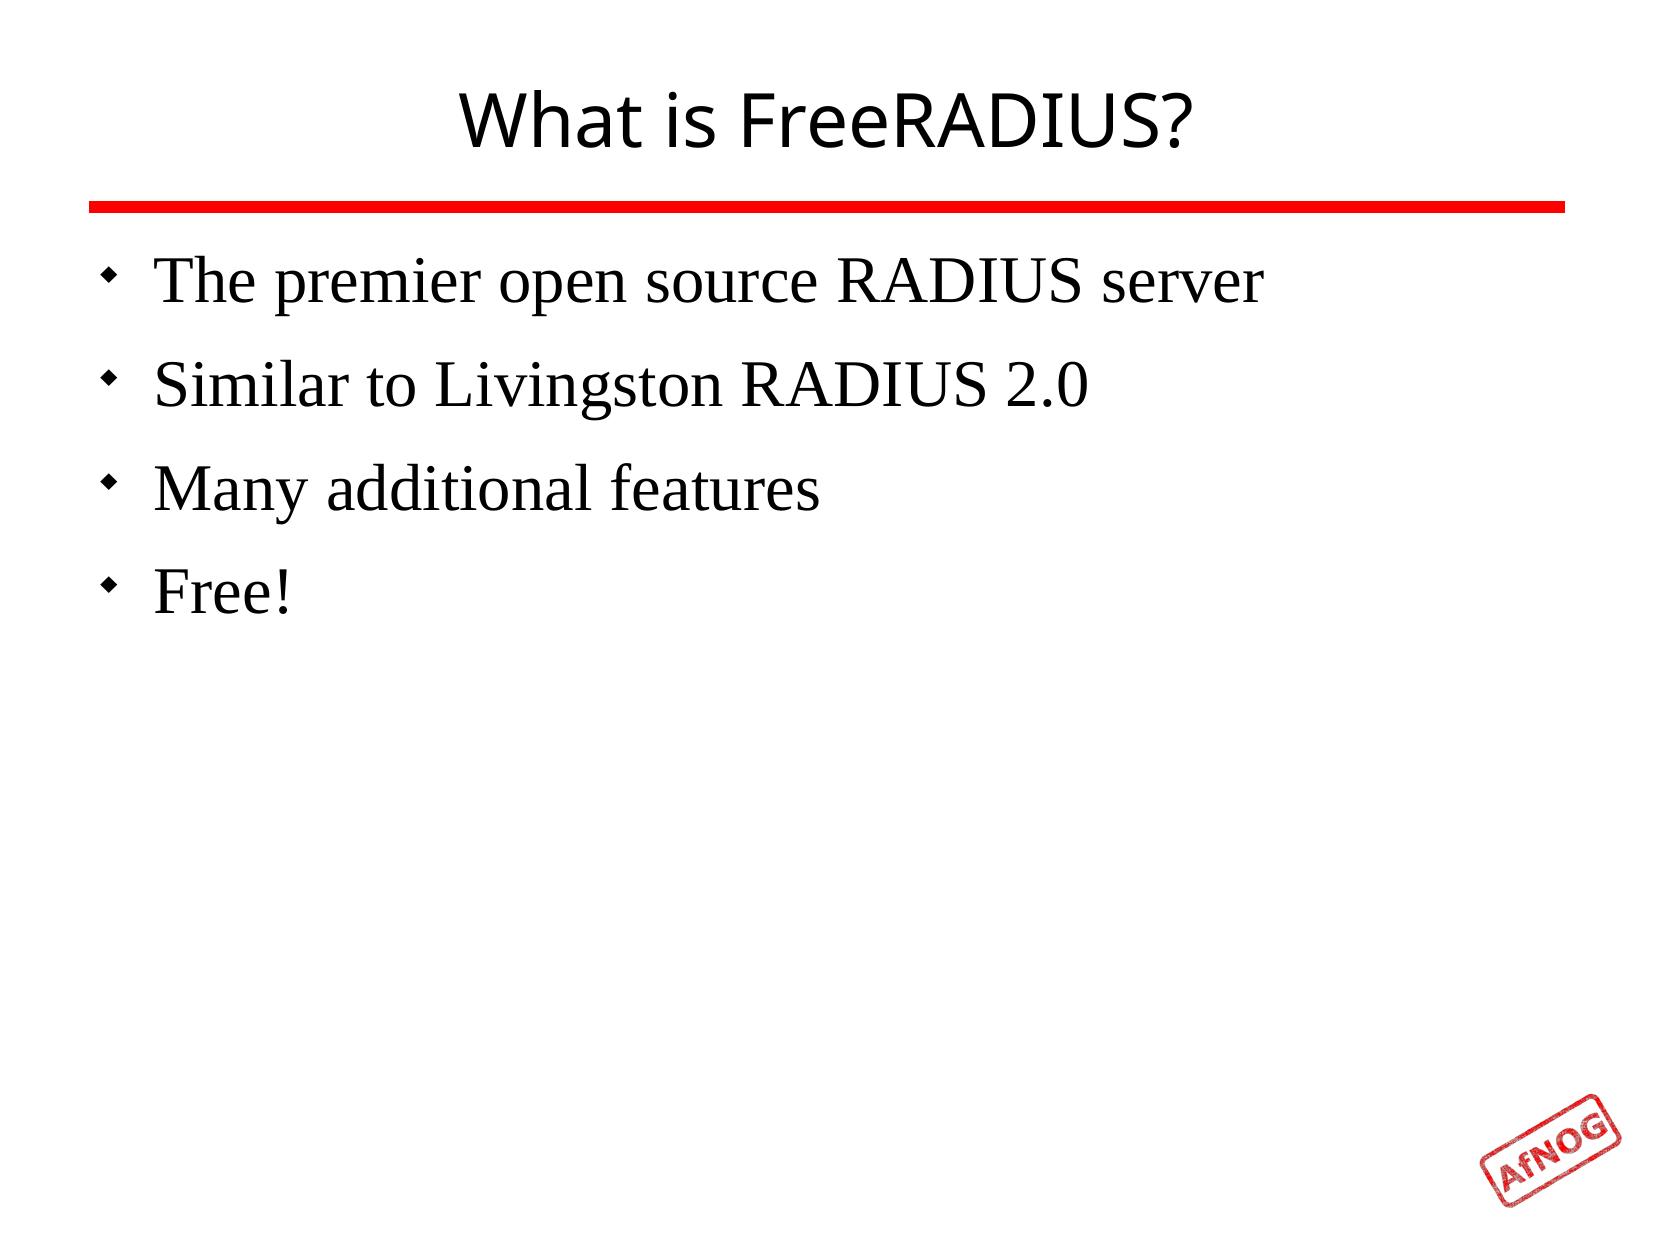

# What is FreeRADIUS?
The premier open source RADIUS server
Similar to Livingston RADIUS 2.0
Many additional features
Free!